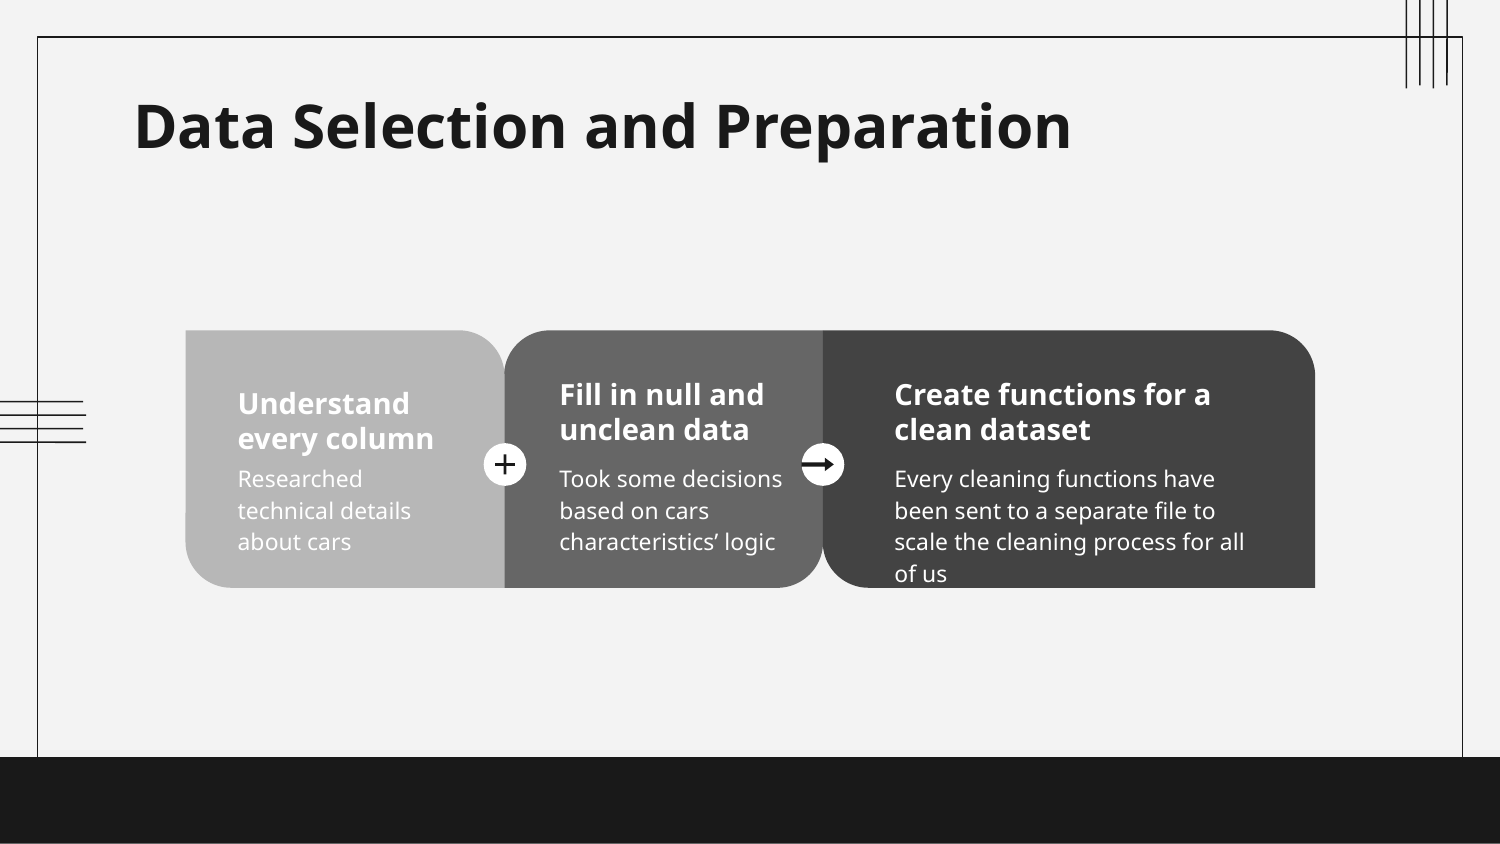

Data Selection and Preparation
#
Understand every column
Researched technical details about cars
Create functions for a clean dataset
Every cleaning functions have been sent to a separate file to scale the cleaning process for all of us
Fill in null and unclean data
Took some decisions based on cars characteristics’ logic